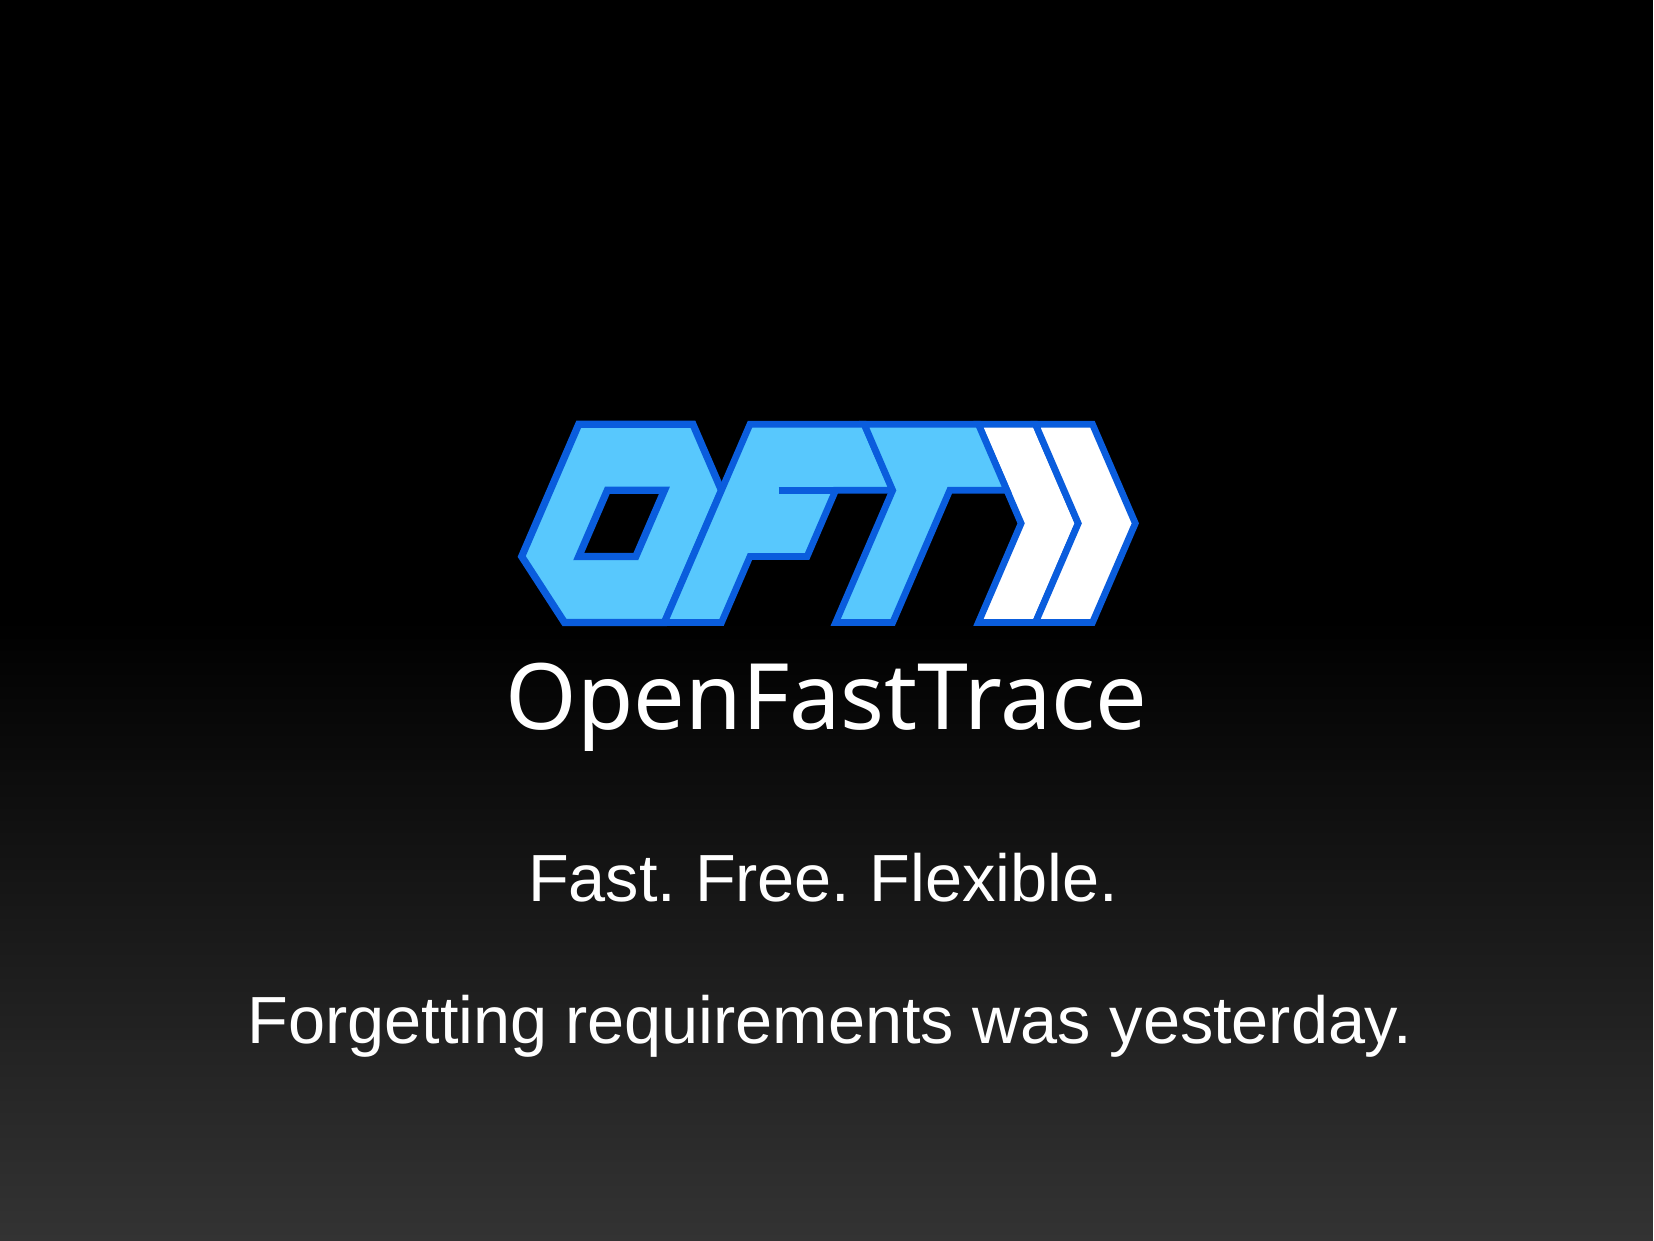

# OpenFastTrace
Fast.
Free.
Flexible.
Forgetting requirements was yesterday.